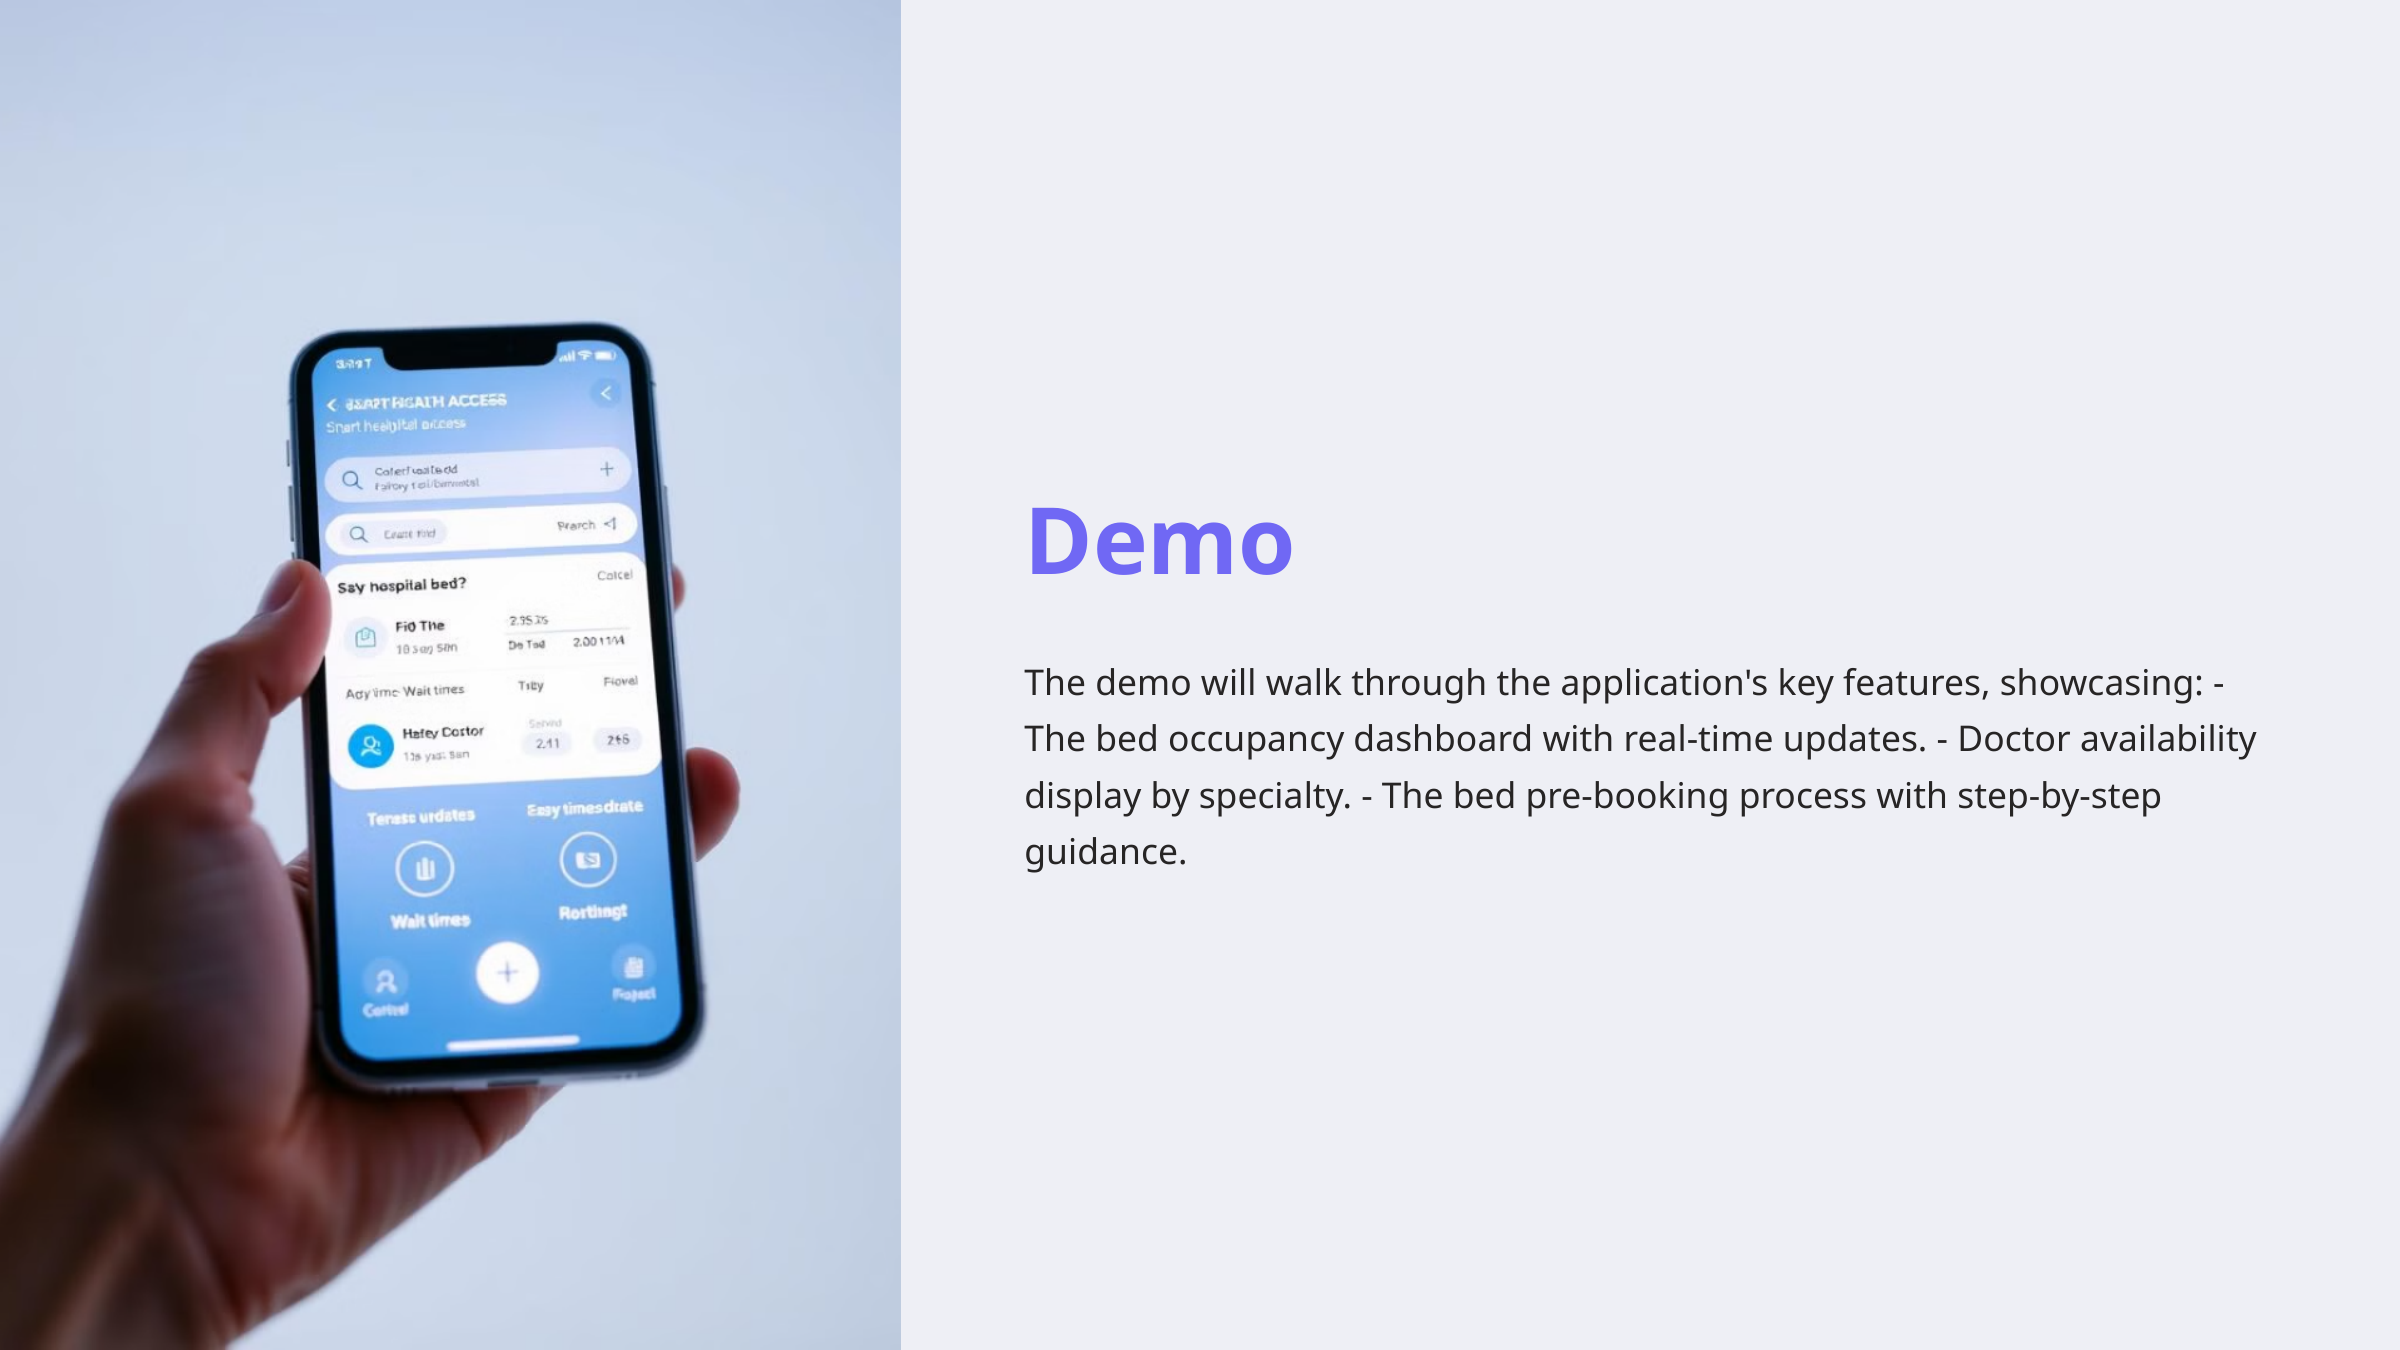

Demo
The demo will walk through the application's key features, showcasing: - The bed occupancy dashboard with real-time updates. - Doctor availability display by specialty. - The bed pre-booking process with step-by-step guidance.